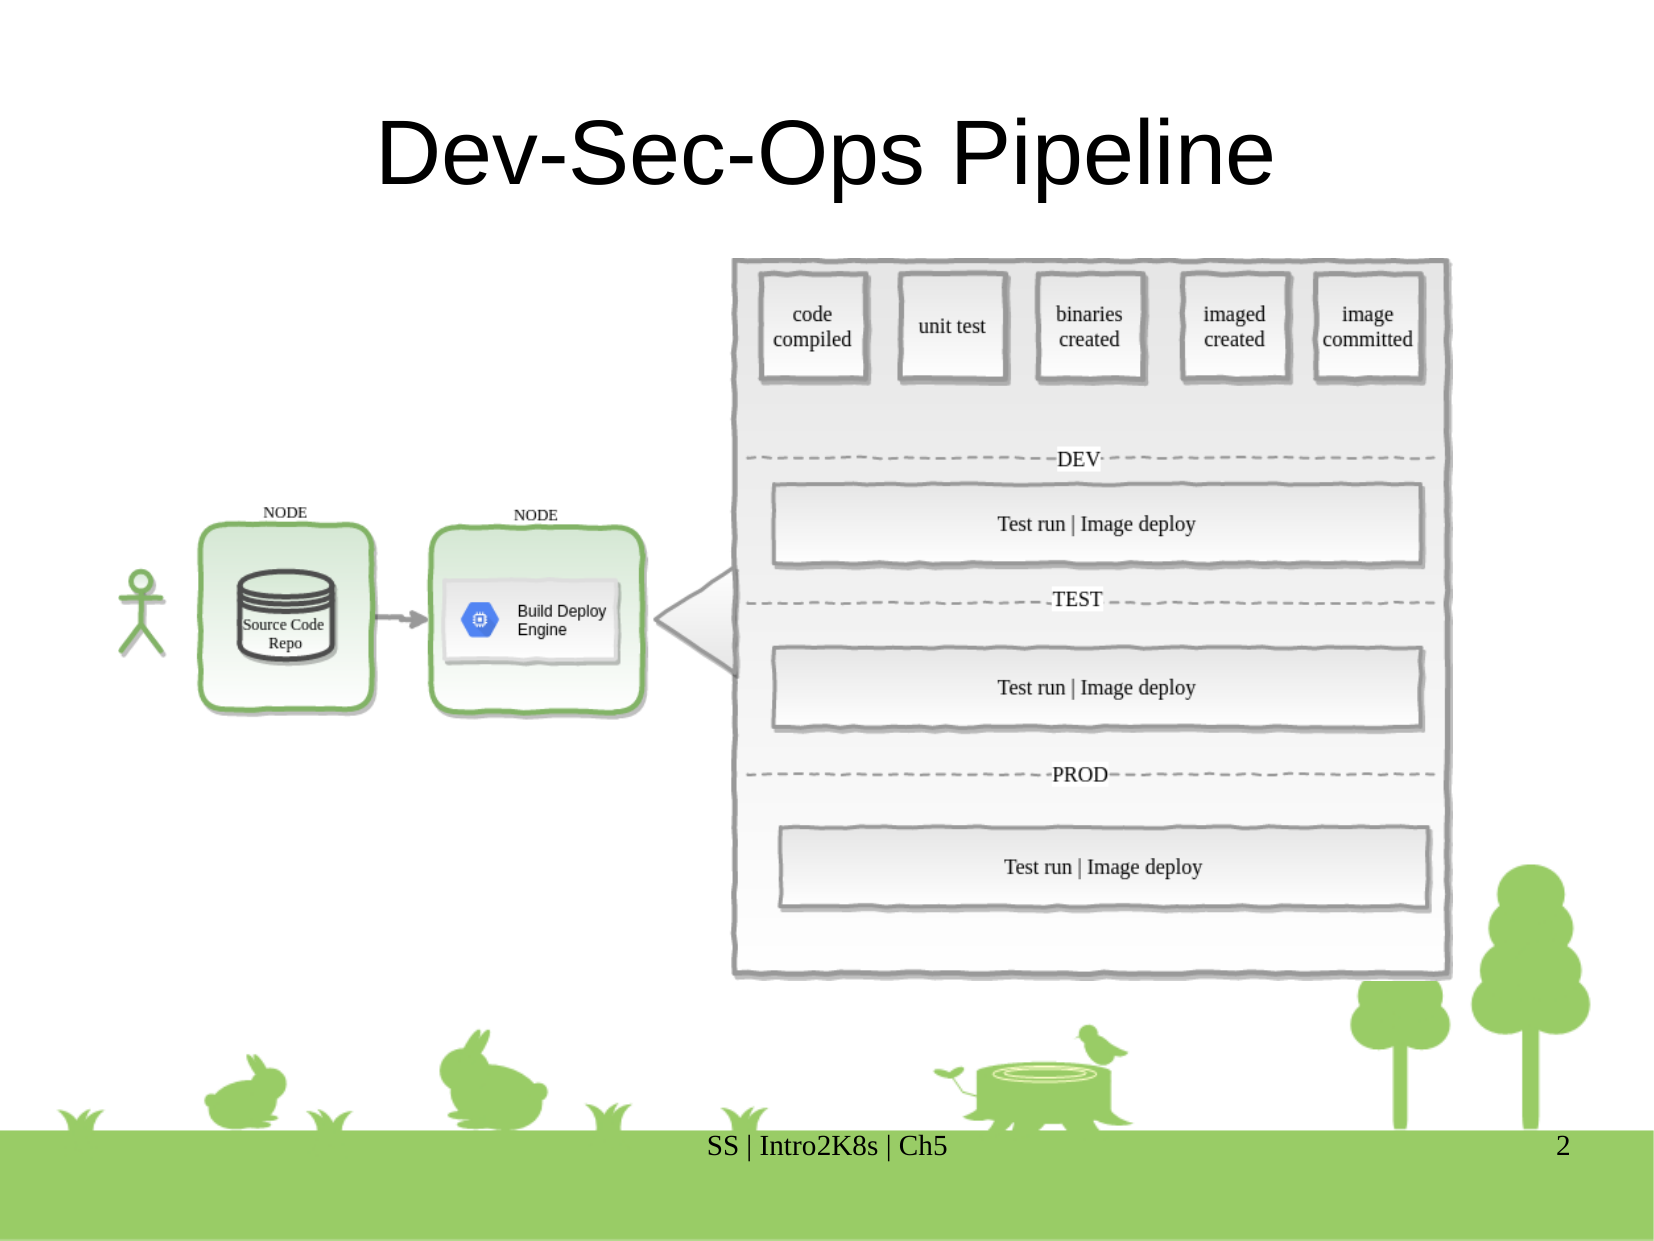

# Dev-Sec-Ops Pipeline
SS | Intro2K8s | Ch5
2